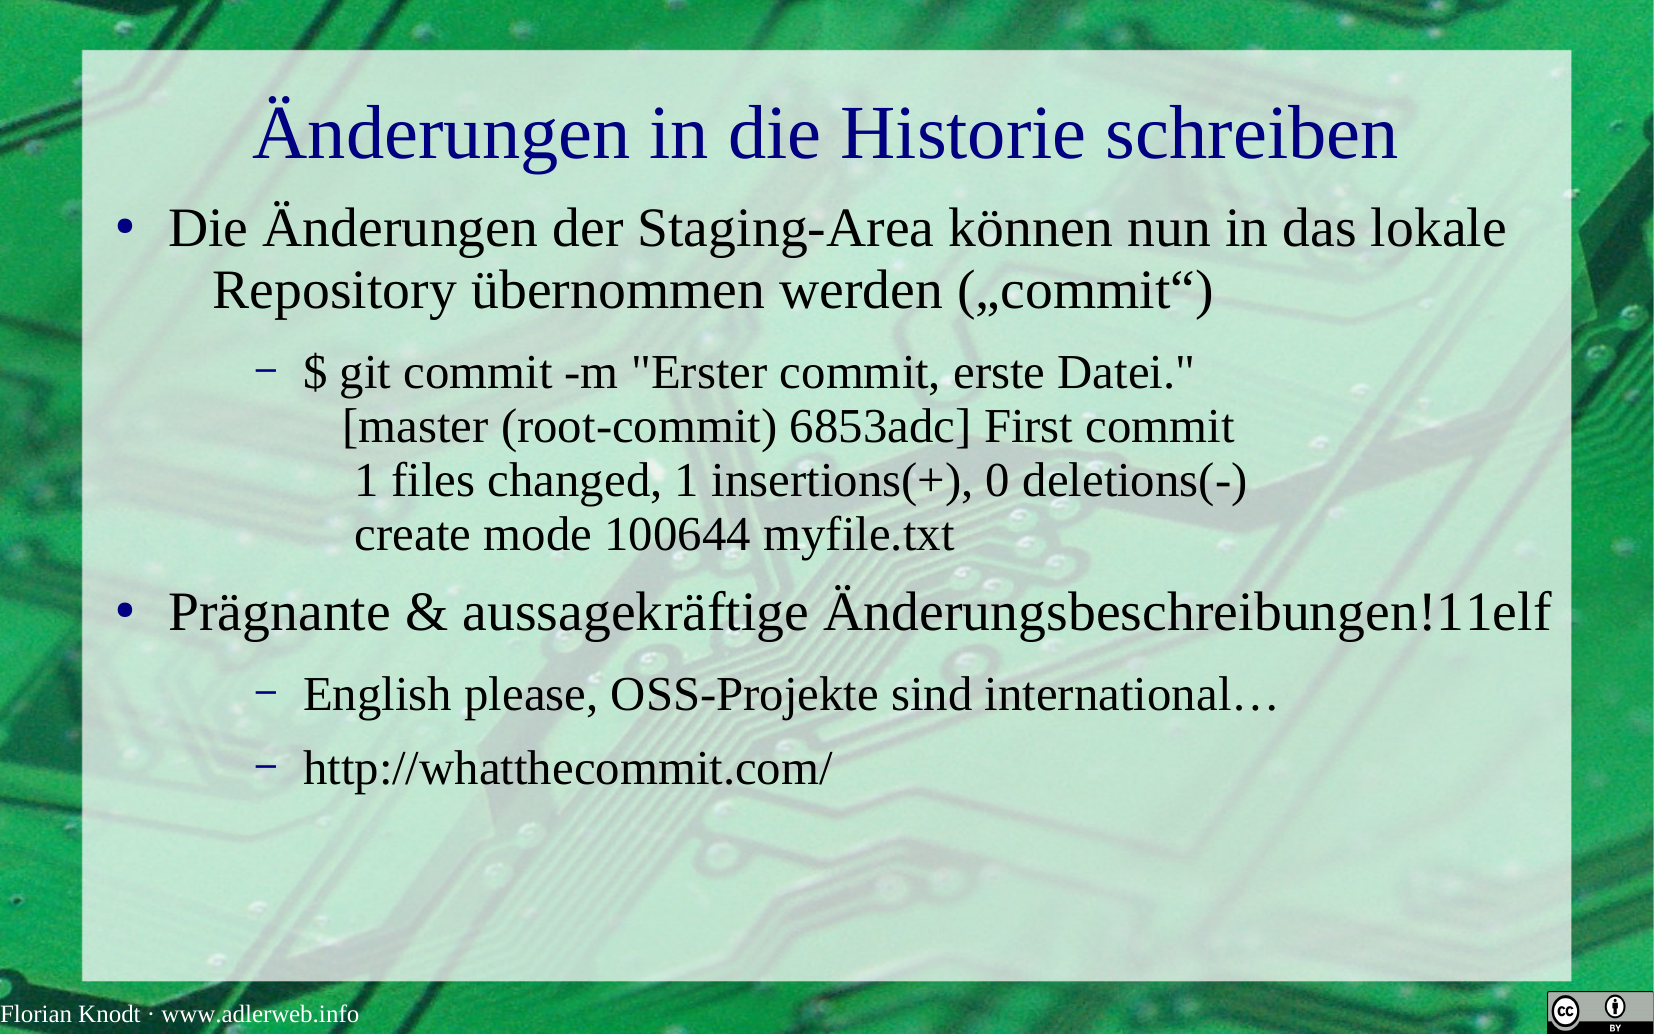

# Änderungen in die Historie schreiben
Die Änderungen der Staging-Area können nun in das lokale Repository übernommen werden („commit“)
$ git commit -m "Erster commit, erste Datei."
[master (root-commit) 6853adc] First commit
 1 files changed, 1 insertions(+), 0 deletions(-)
 create mode 100644 myfile.txt
Prägnante & aussagekräftige Änderungsbeschreibungen!11elf
English please, OSS-Projekte sind international…
http://whatthecommit.com/